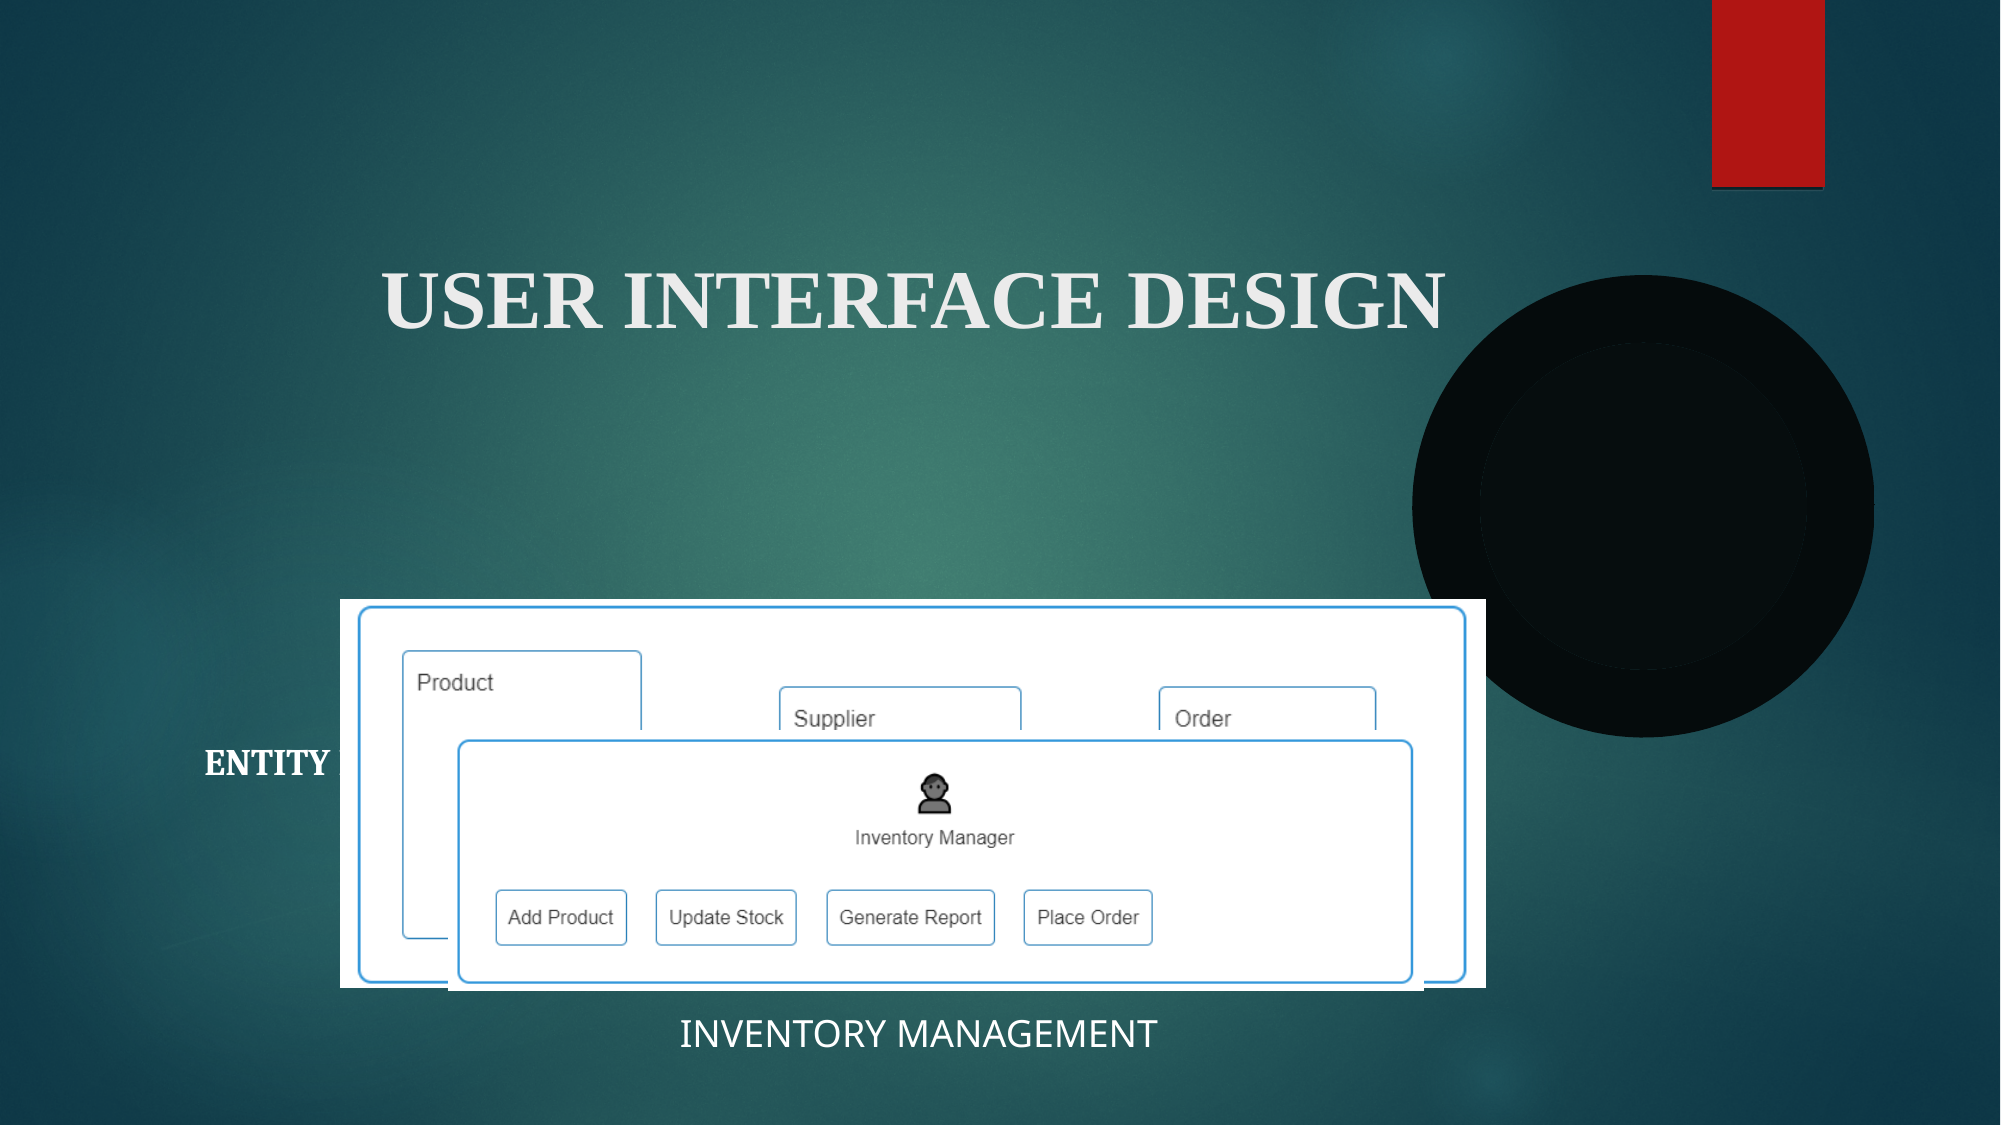

# USER INTERFACE DESIGN
ENTITY RELATIONSHIP DIAGRAM
INVENTORY MANAGEMENT